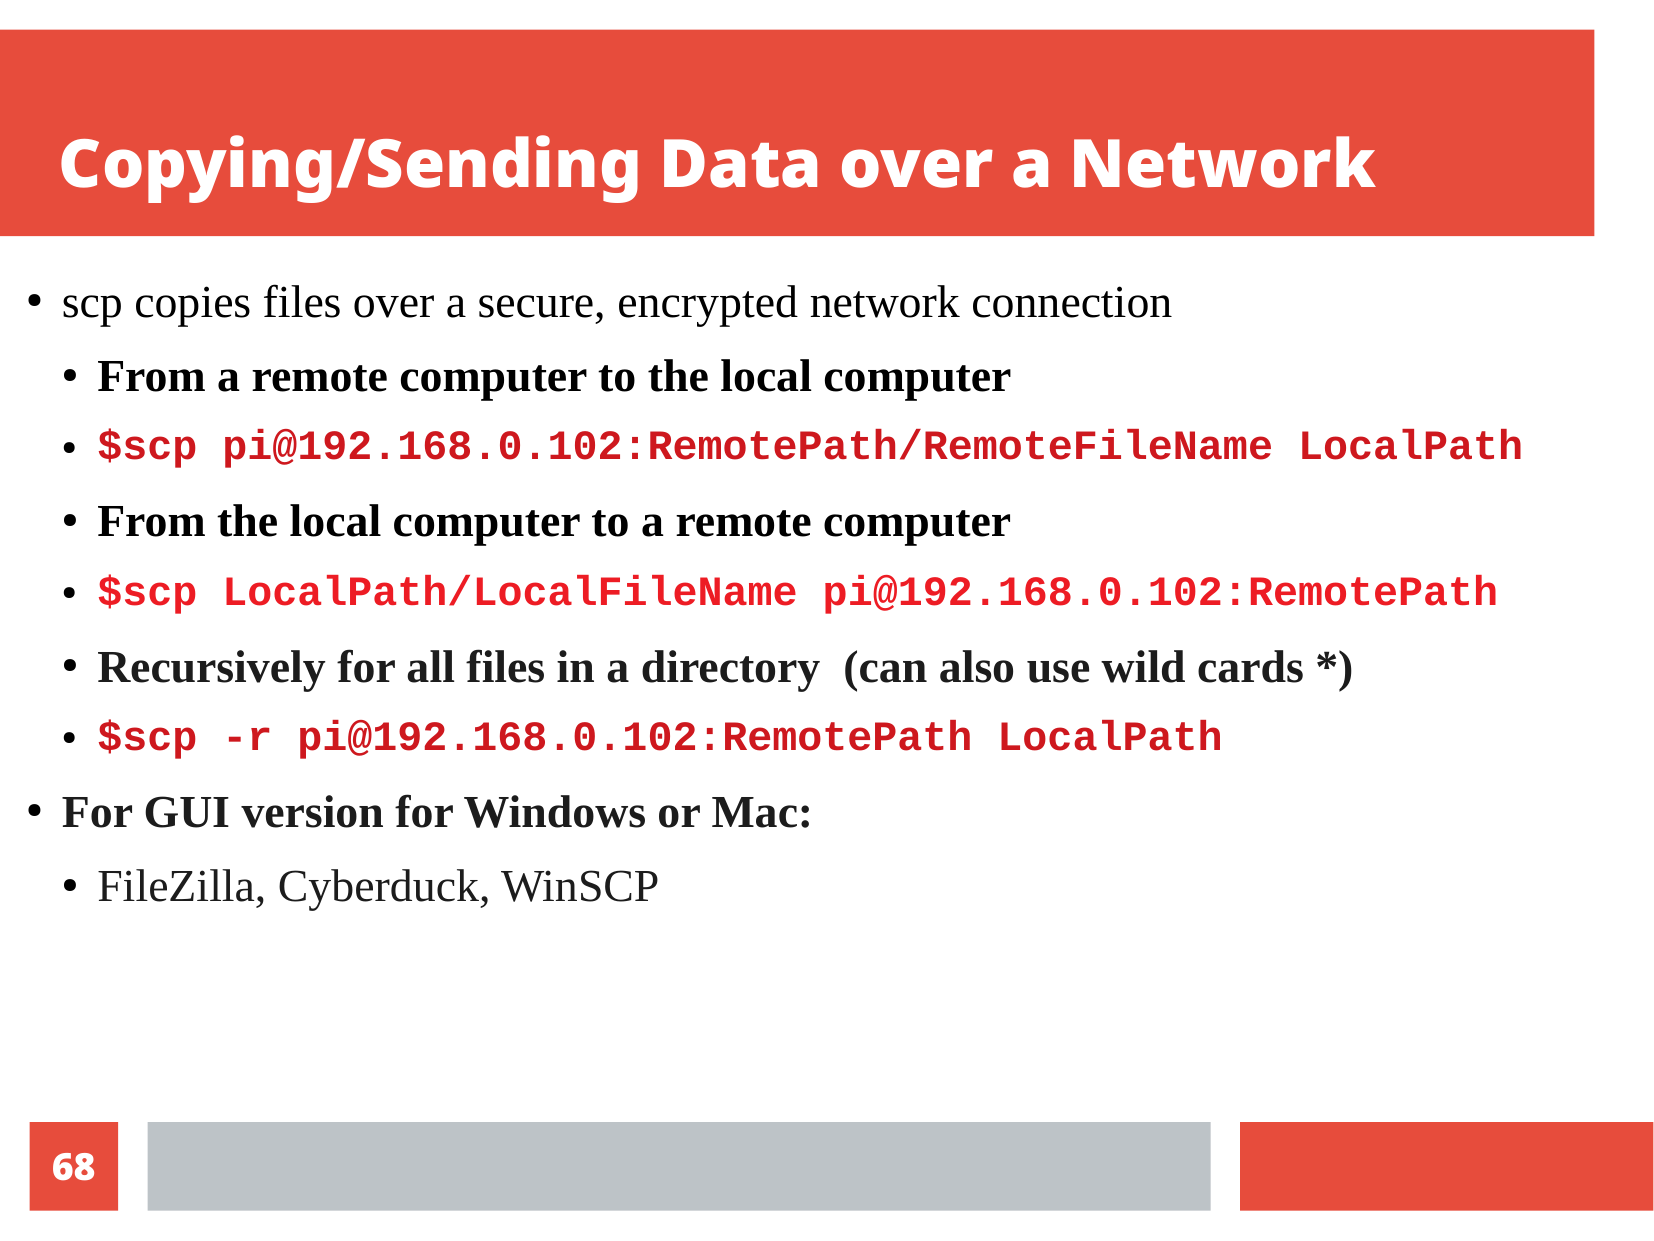

# Copying/Sending Data over a Network
scp copies files over a secure, encrypted network connection
From a remote computer to the local computer
$scp pi@192.168.0.102:RemotePath/RemoteFileName LocalPath
From the local computer to a remote computer
$scp LocalPath/LocalFileName pi@192.168.0.102:RemotePath
Recursively for all files in a directory (can also use wild cards *)
$scp -r pi@192.168.0.102:RemotePath LocalPath
For GUI version for Windows or Mac:
FileZilla, Cyberduck, WinSCP
68